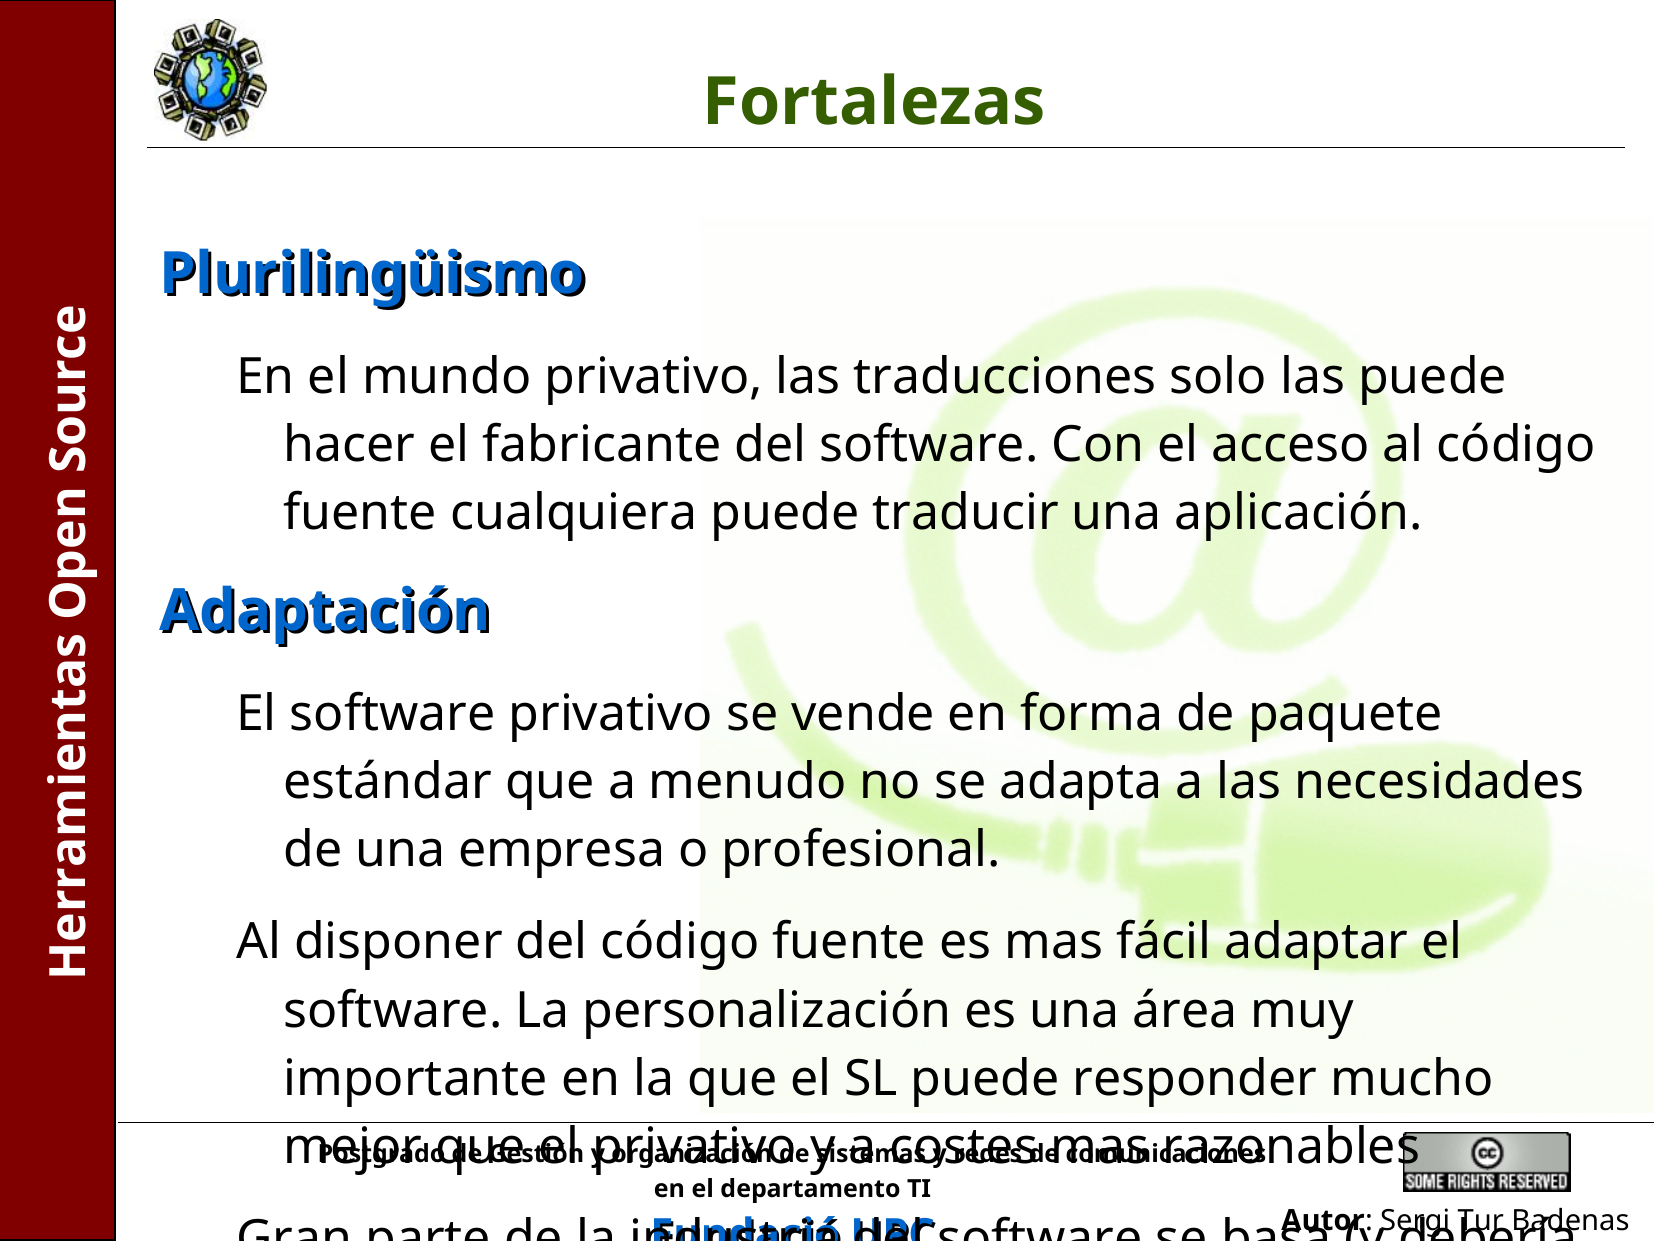

# Fortalezas
Plurilingüismo
En el mundo privativo, las traducciones solo las puede hacer el fabricante del software. Con el acceso al código fuente cualquiera puede traducir una aplicación.
Adaptación
El software privativo se vende en forma de paquete estándar que a menudo no se adapta a las necesidades de una empresa o profesional.
Al disponer del código fuente es mas fácil adaptar el software. La personalización es una área muy importante en la que el SL puede responder mucho mejor que el privativo y a costes mas razonables
Gran parte de la industria del software se basa (y debería basar-se más) en la adaptación y en los servicios añadidos.